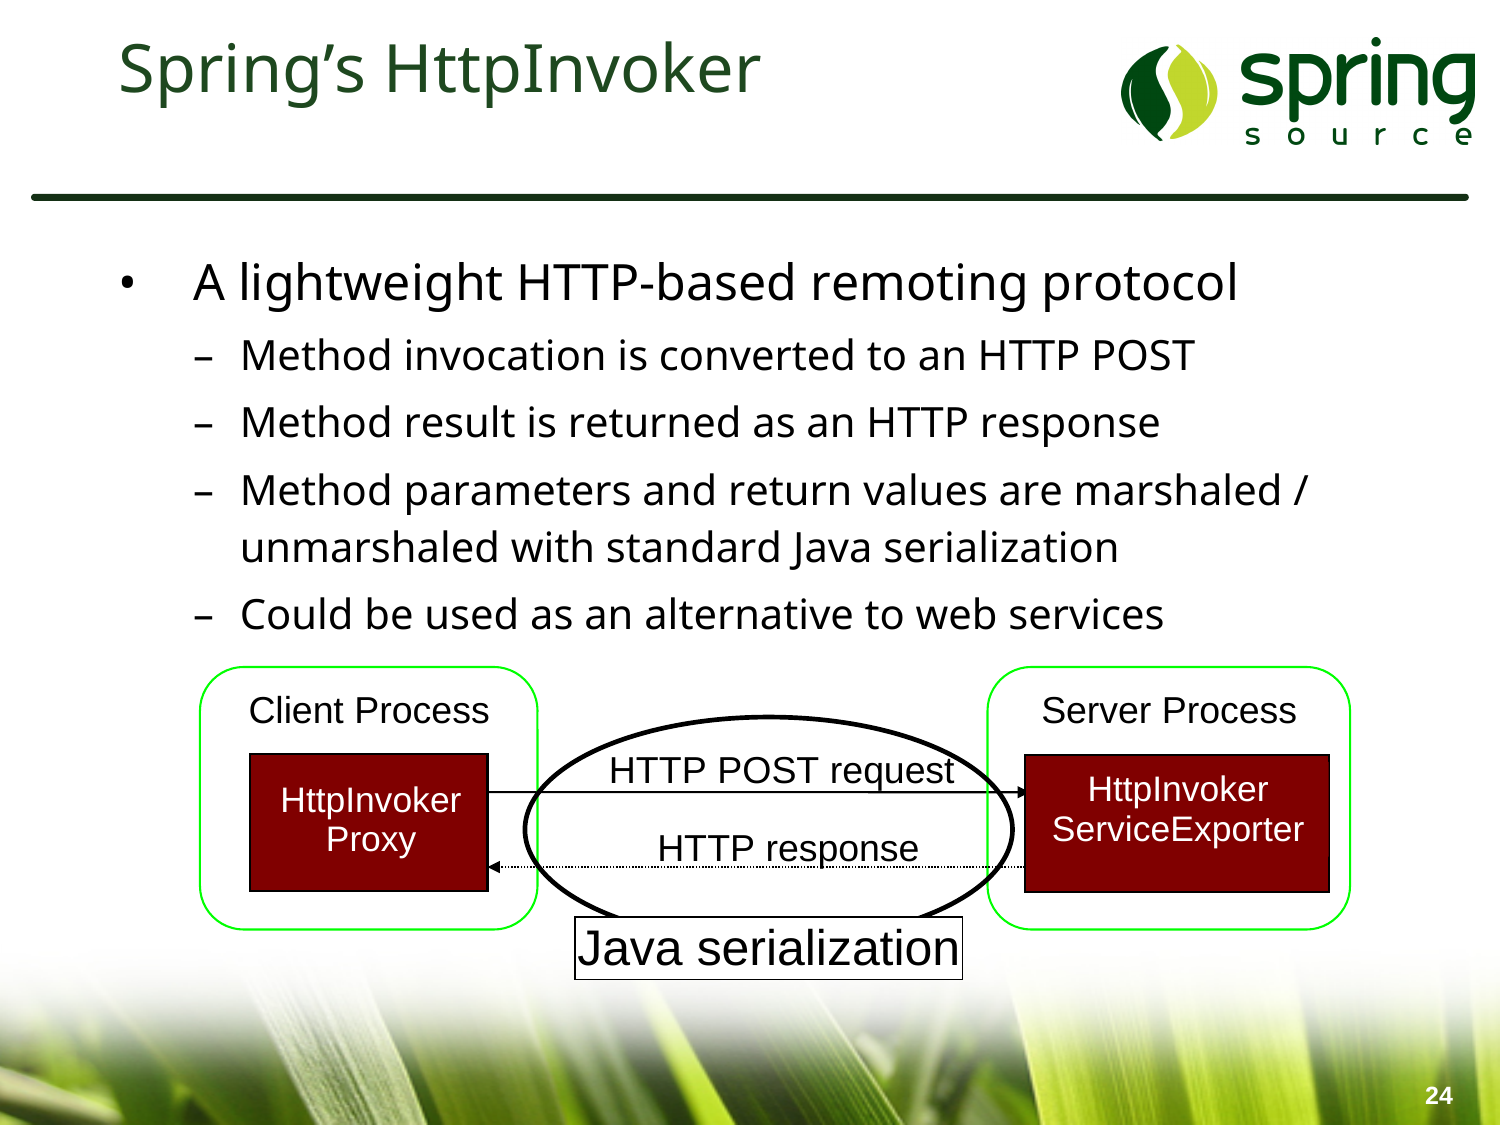

# Spring’s HttpInvoker
A lightweight HTTP-based remoting protocol
Method invocation is converted to an HTTP POST
Method result is returned as an HTTP response
Method parameters and return values are marshaled / unmarshaled with standard Java serialization
Could be used as an alternative to web services
Client Process
HttpInvoker
Proxy
Server Process
HttpInvoker
ServiceExporter
Java serialization
 HTTP POST request
 HTTP response